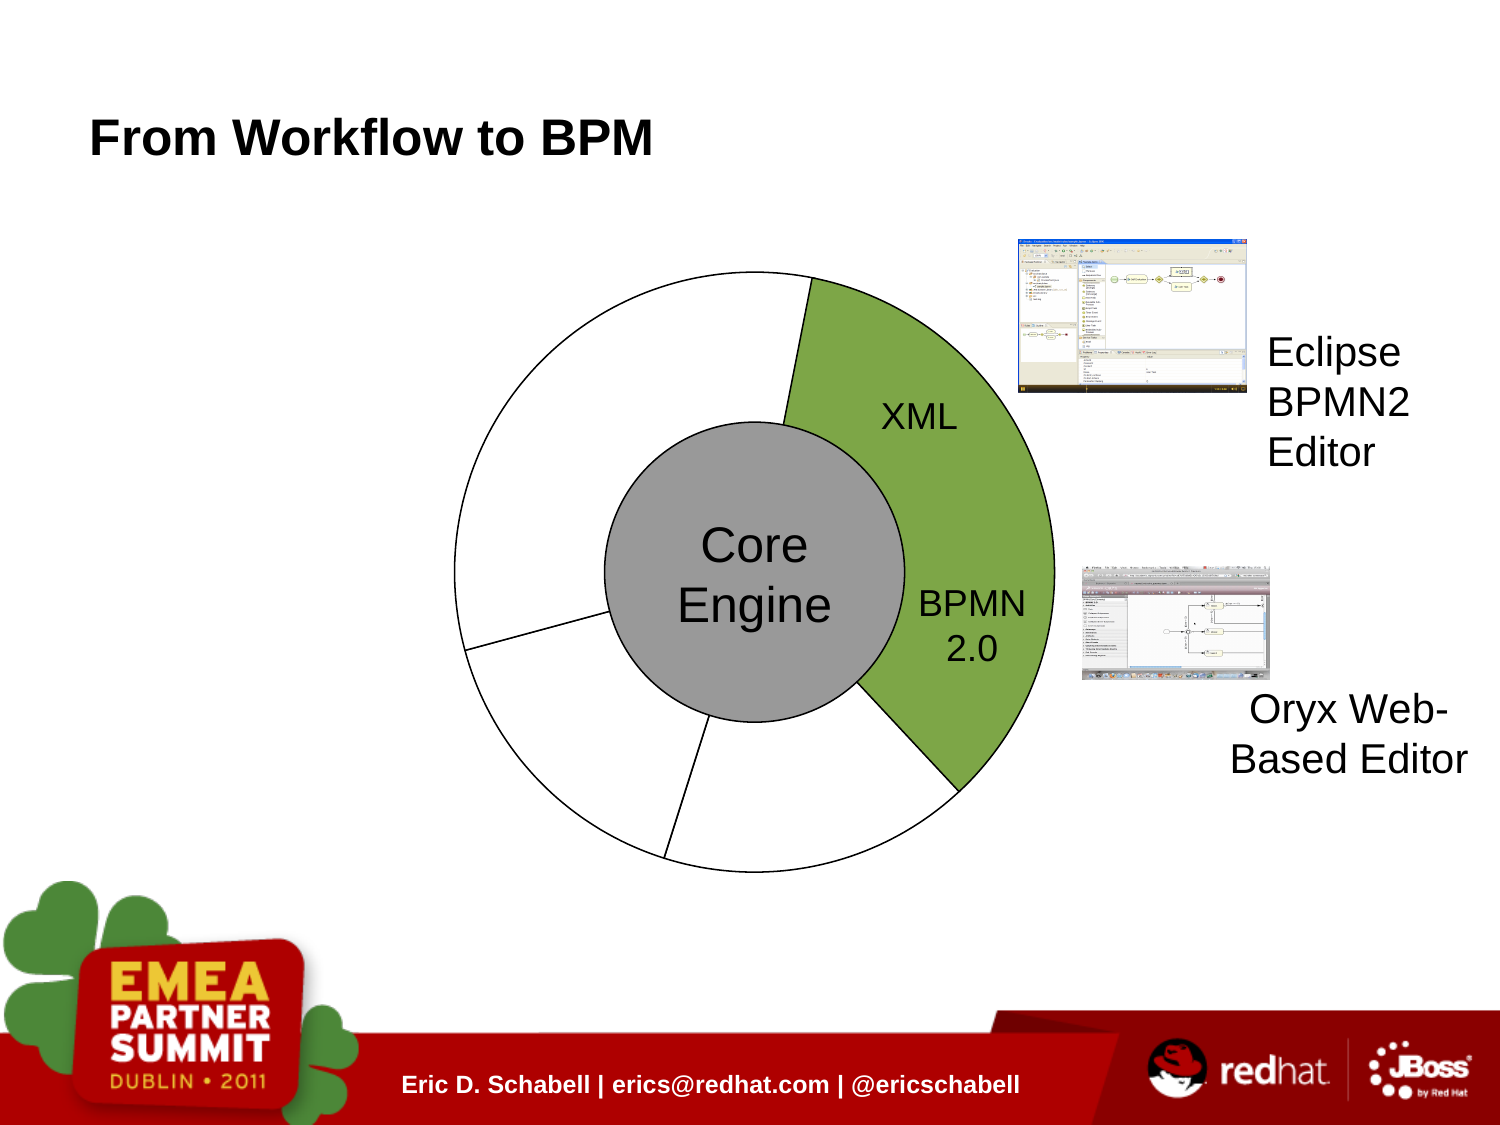

# From Workflow to BPM
Eclipse
BPMN2
Editor
XML
Core
Engine
BPMN
2.0
Oryx Web-
Based Editor